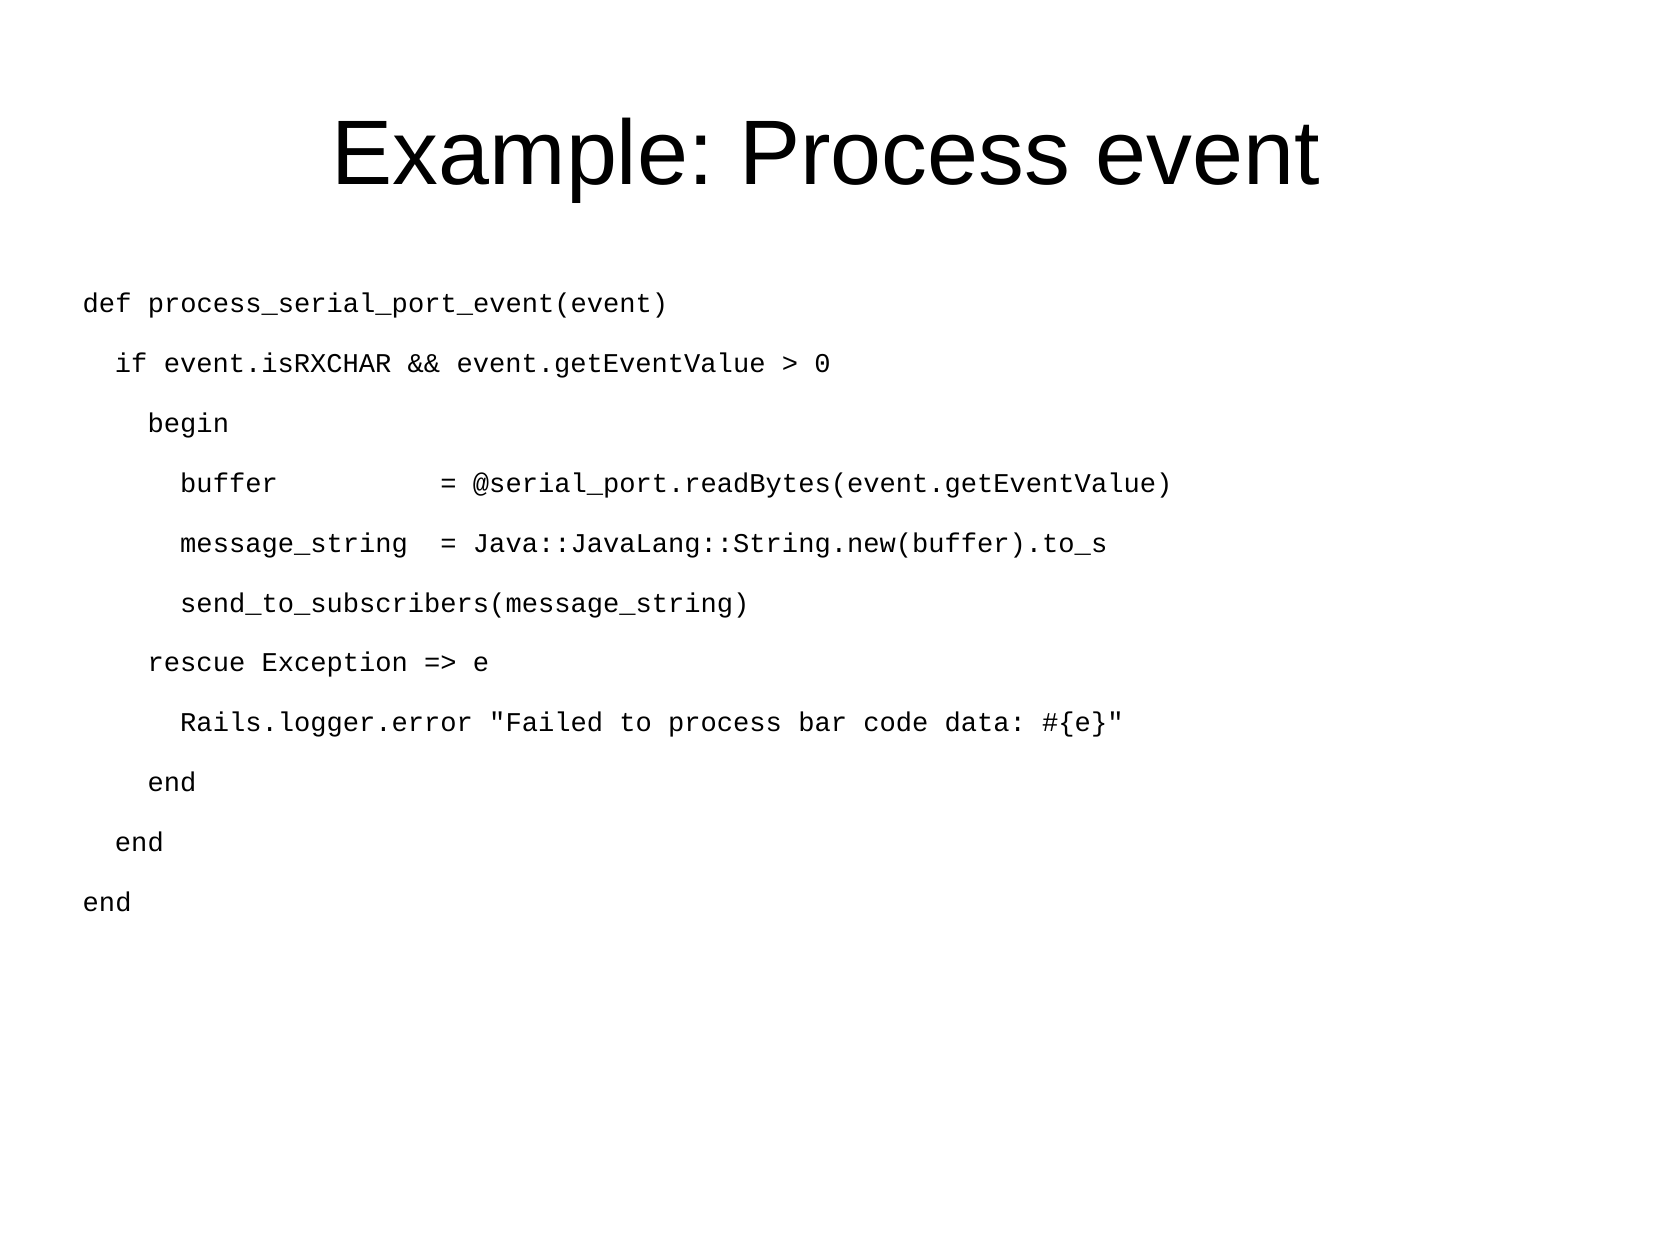

# Example: Process event
def process_serial_port_event(event)
 if event.isRXCHAR && event.getEventValue > 0
 begin
 buffer = @serial_port.readBytes(event.getEventValue)
 message_string = Java::JavaLang::String.new(buffer).to_s
 send_to_subscribers(message_string)
 rescue Exception => e
 Rails.logger.error "Failed to process bar code data: #{e}"
 end
 end
end